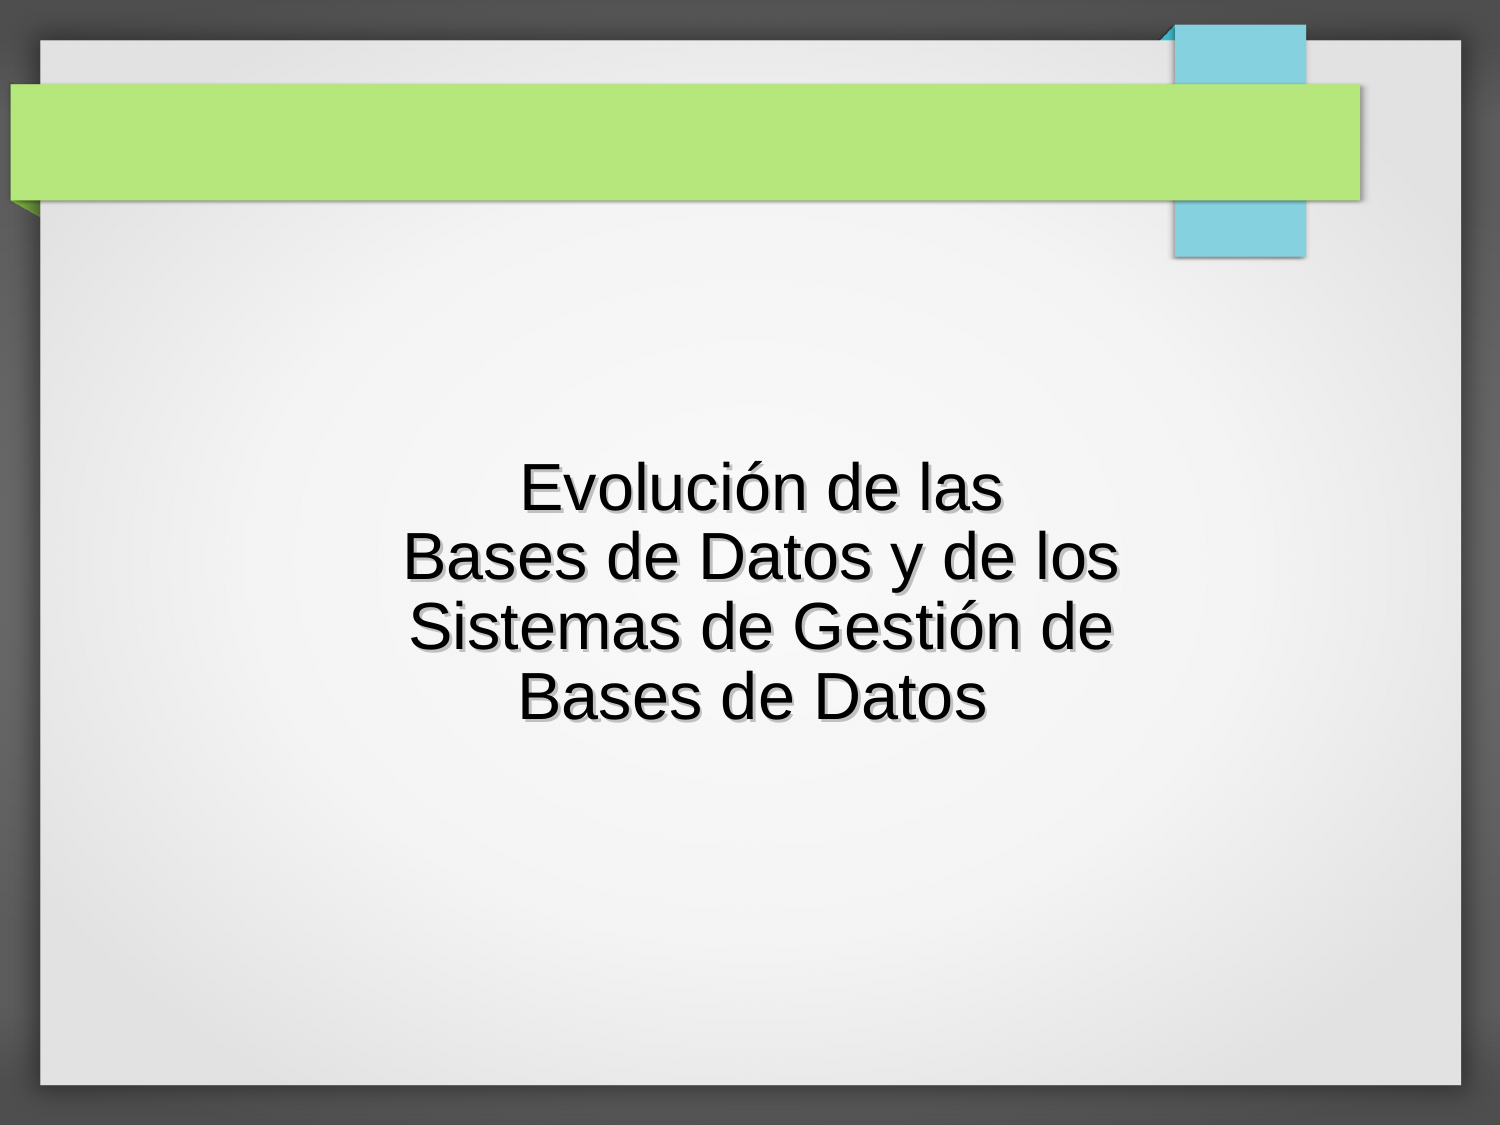

# Evolución de las
Bases de Datos y de los
Sistemas de Gestión de
Bases de Datos